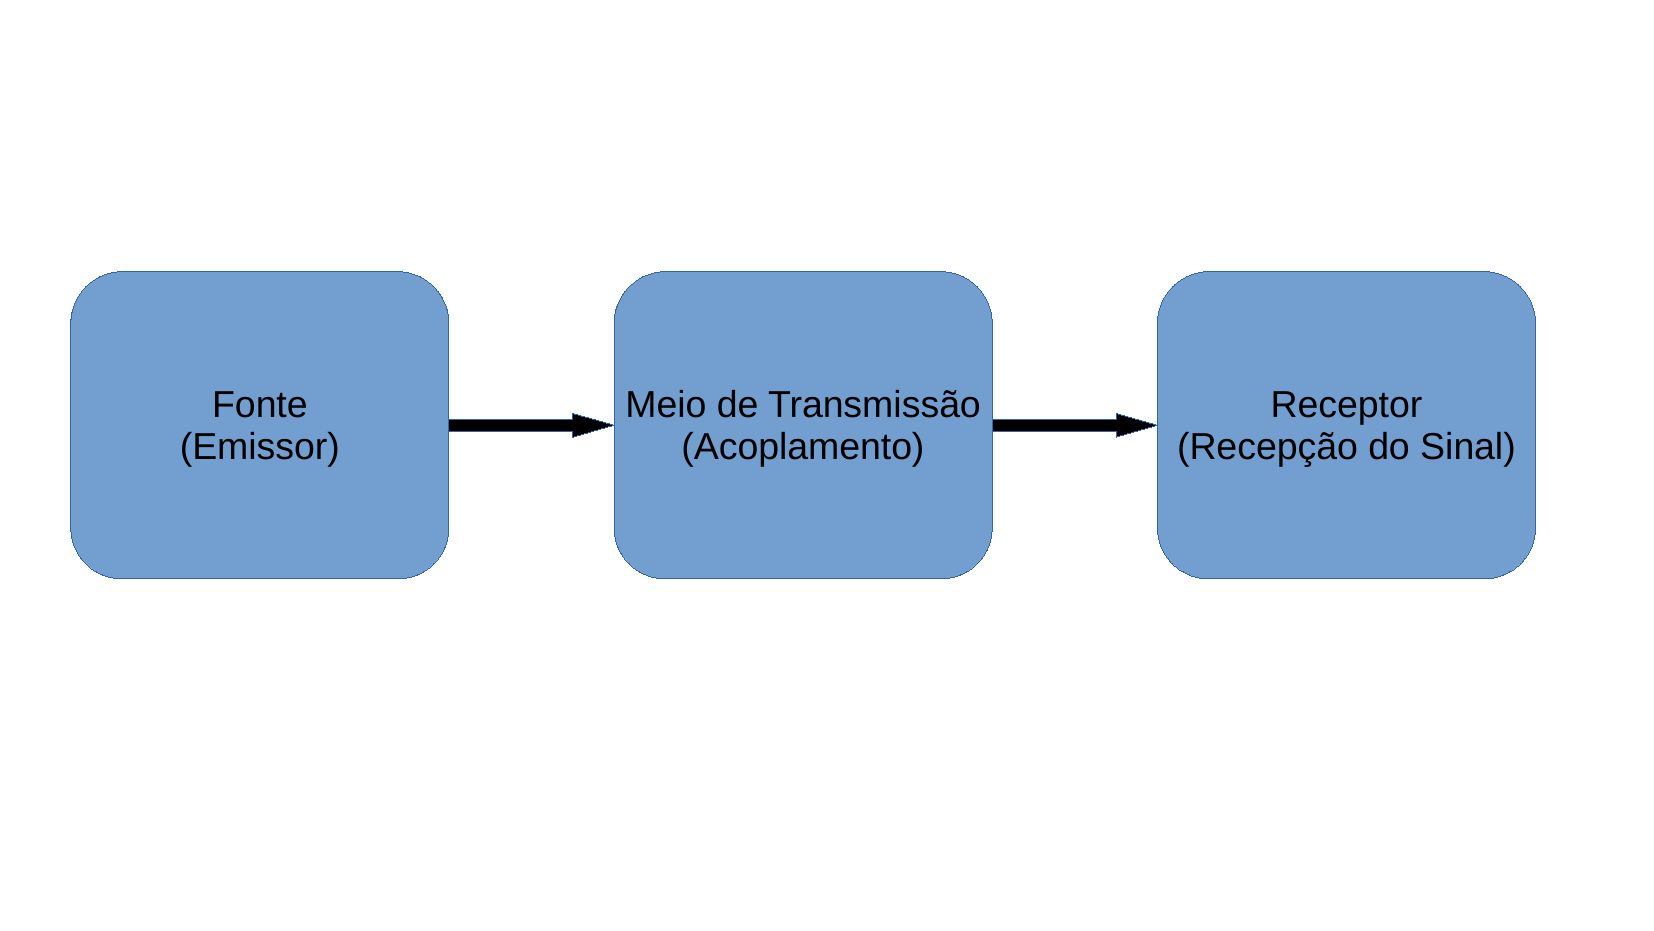

Fonte
(Emissor)
Meio de Transmissão
(Acoplamento)
Receptor
(Recepção do Sinal)